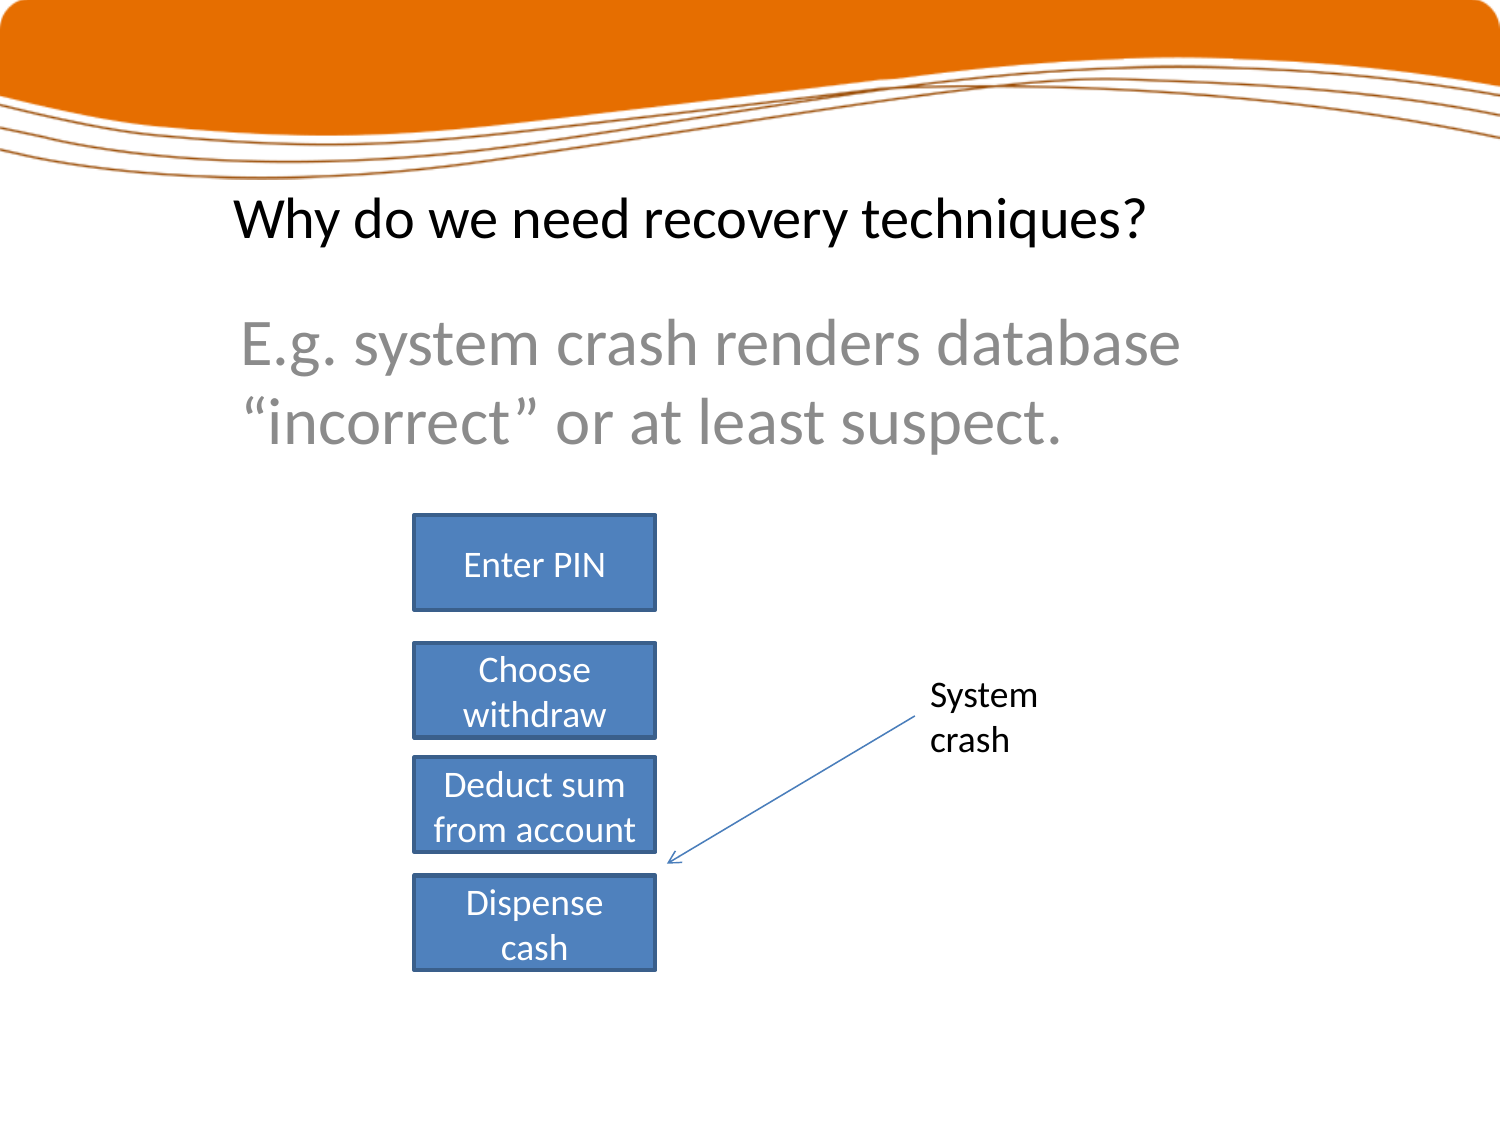

Why do we need recovery techniques?
# E.g. system crash renders database “incorrect” or at least suspect.
Enter PIN
Choose withdraw
System crash
Deduct sum from account
Dispense cash